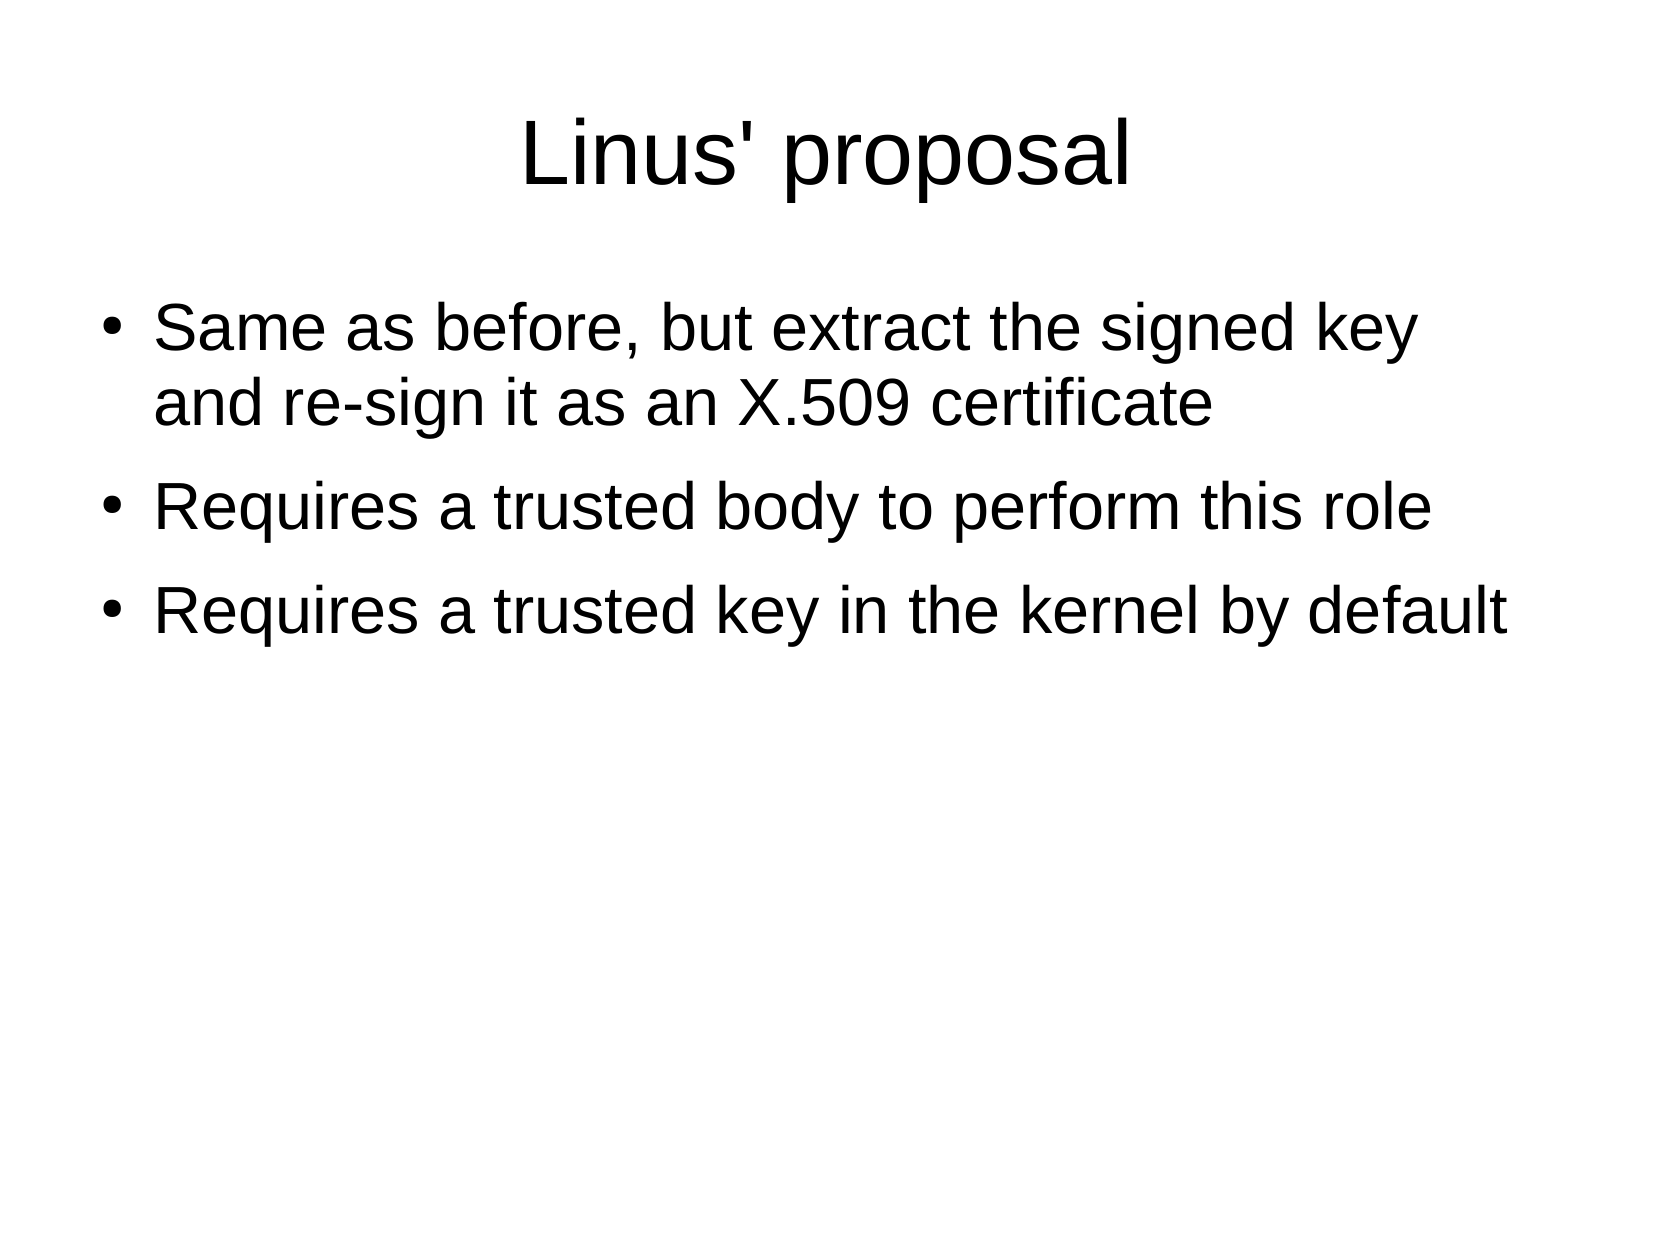

# Linus' proposal
Same as before, but extract the signed key and re-sign it as an X.509 certificate
Requires a trusted body to perform this role
Requires a trusted key in the kernel by default